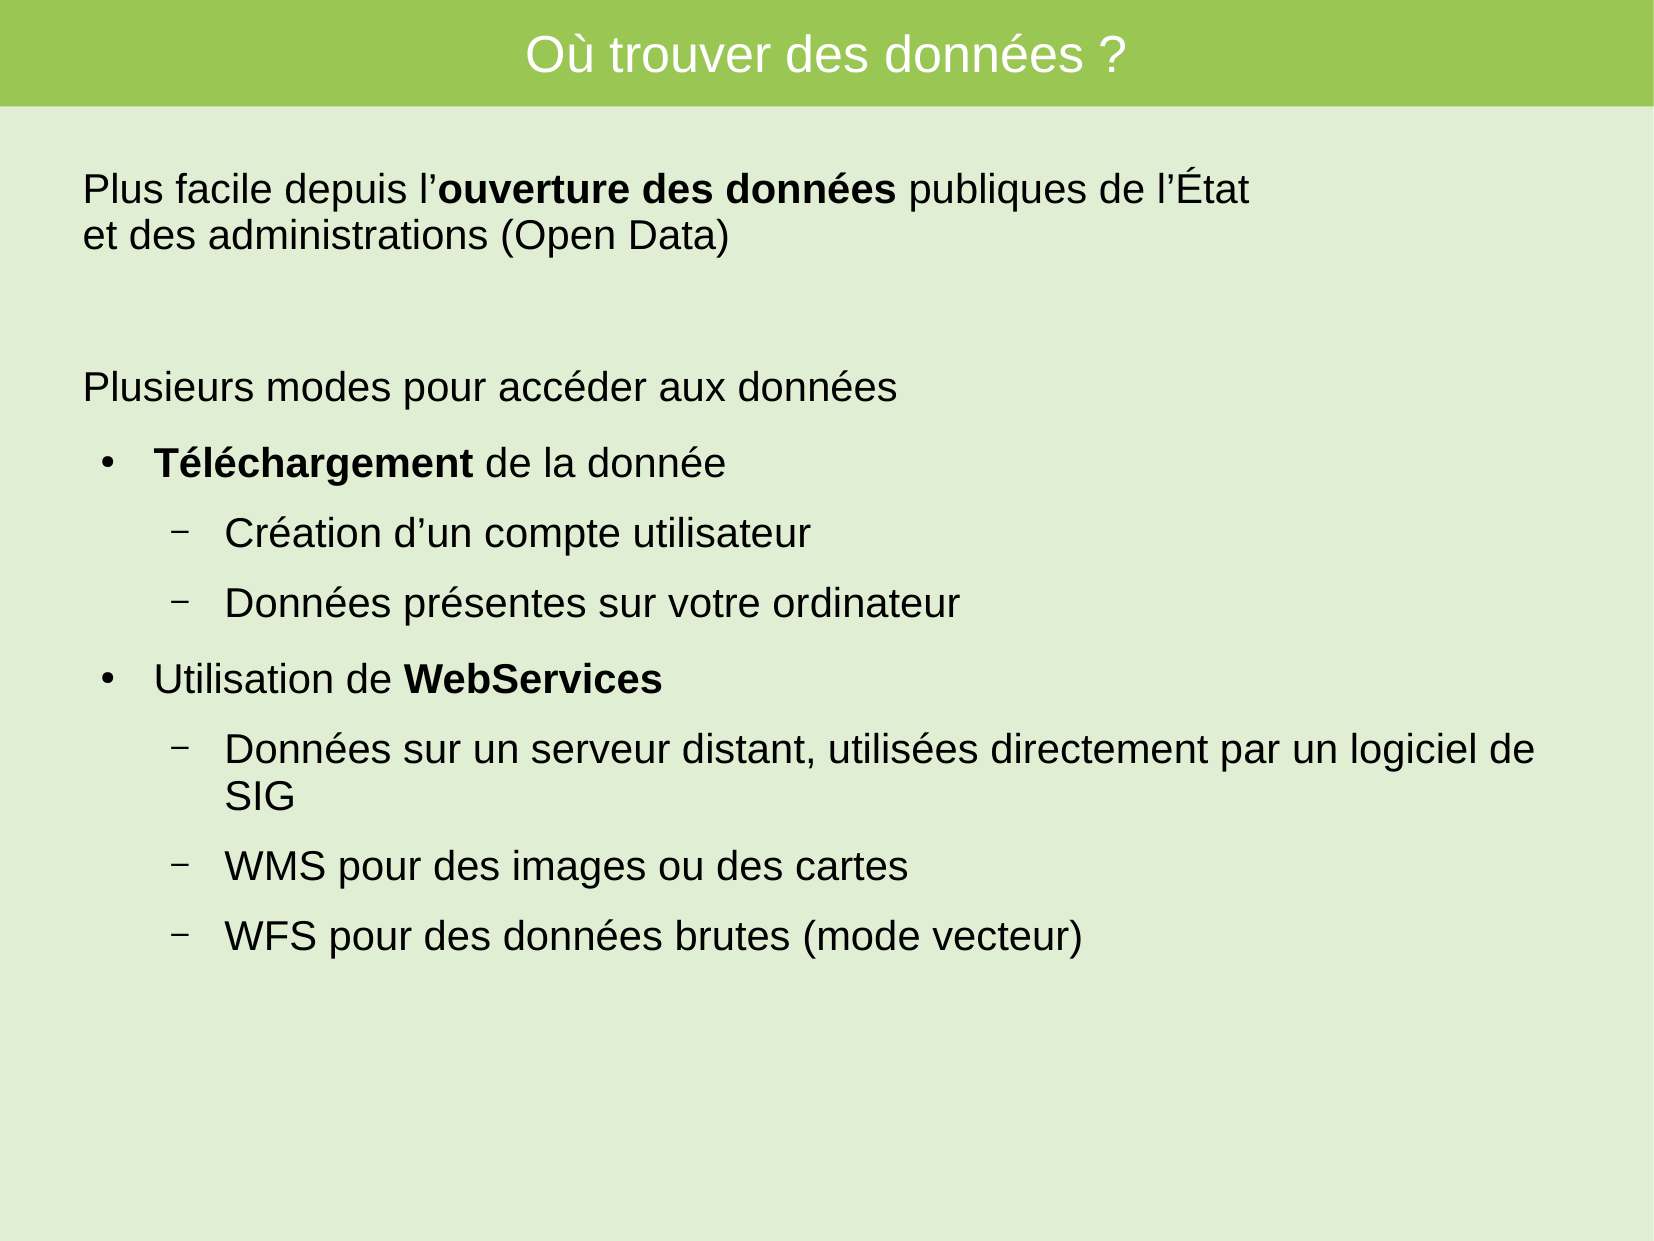

# Où trouver des données ?
Plus facile depuis l’ouverture des données publiques de l’État
et des administrations (Open Data)
Plusieurs modes pour accéder aux données
Téléchargement de la donnée
Création d’un compte utilisateur
Données présentes sur votre ordinateur
Utilisation de WebServices
Données sur un serveur distant, utilisées directement par un logiciel de SIG
WMS pour des images ou des cartes
WFS pour des données brutes (mode vecteur)